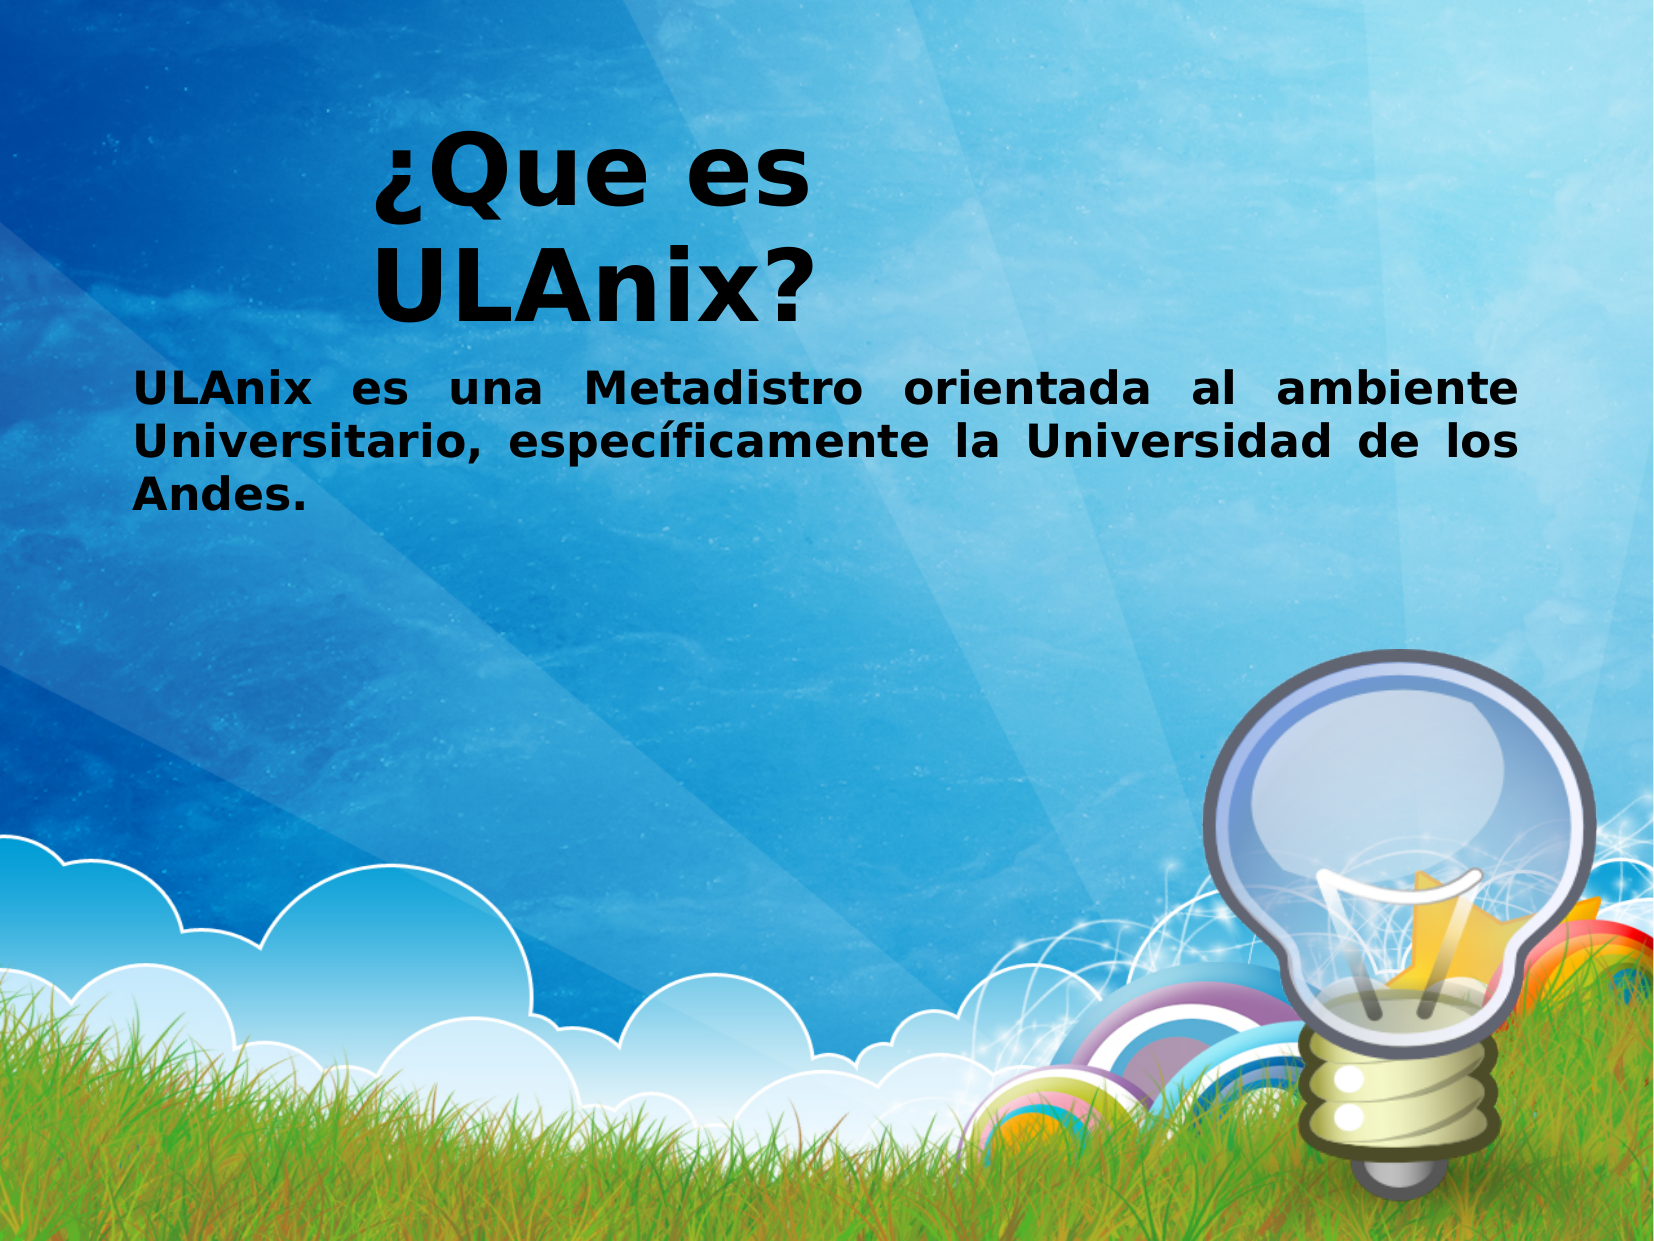

¿Que es ULAnix?
ULAnix es una Metadistro orientada al ambiente Universitario, específicamente la Universidad de los Andes.